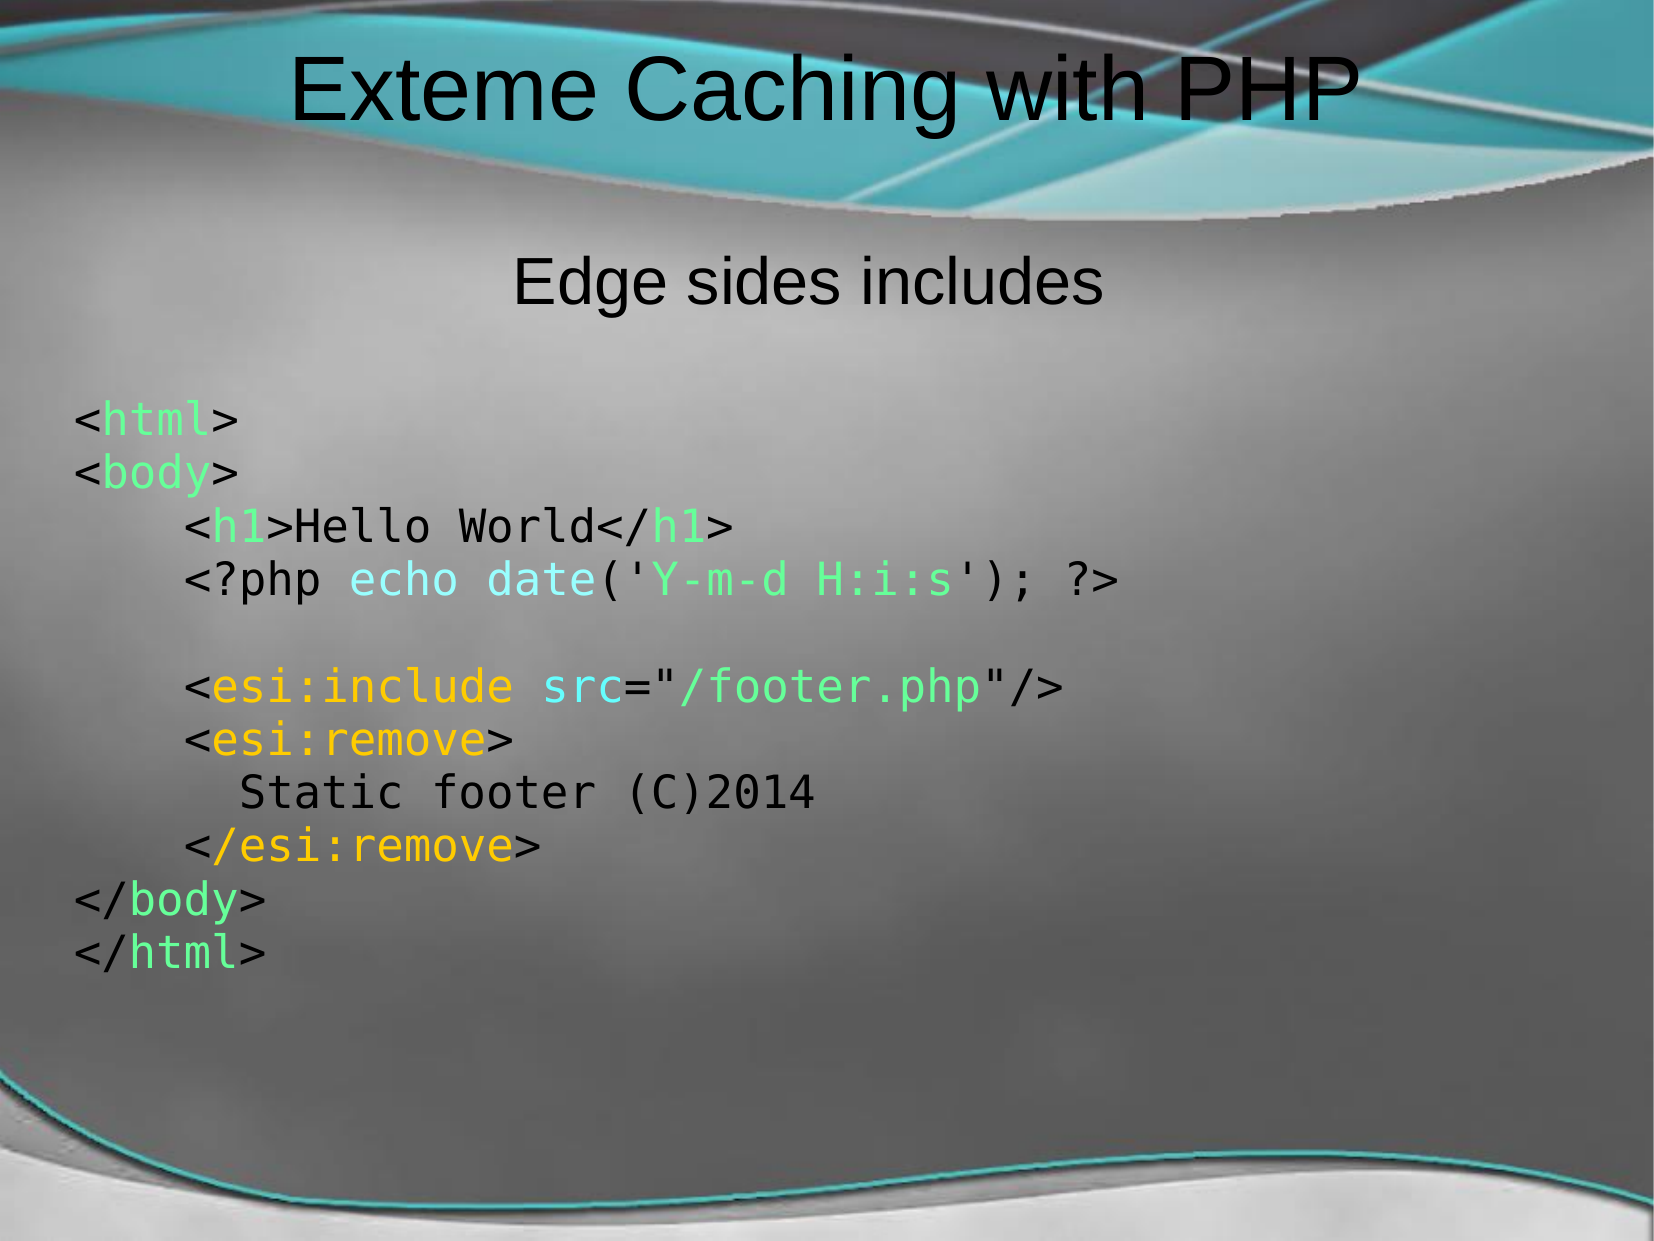

Exteme Caching with PHP
Edge sides includes
<html>
<body>
 <h1>Hello World</h1>
 <?php echo date('Y-m-d H:i:s'); ?>
 <esi:include src="/footer.php"/>
 <esi:remove>
 Static footer (C)2014
 </esi:remove>
</body>
</html>
#